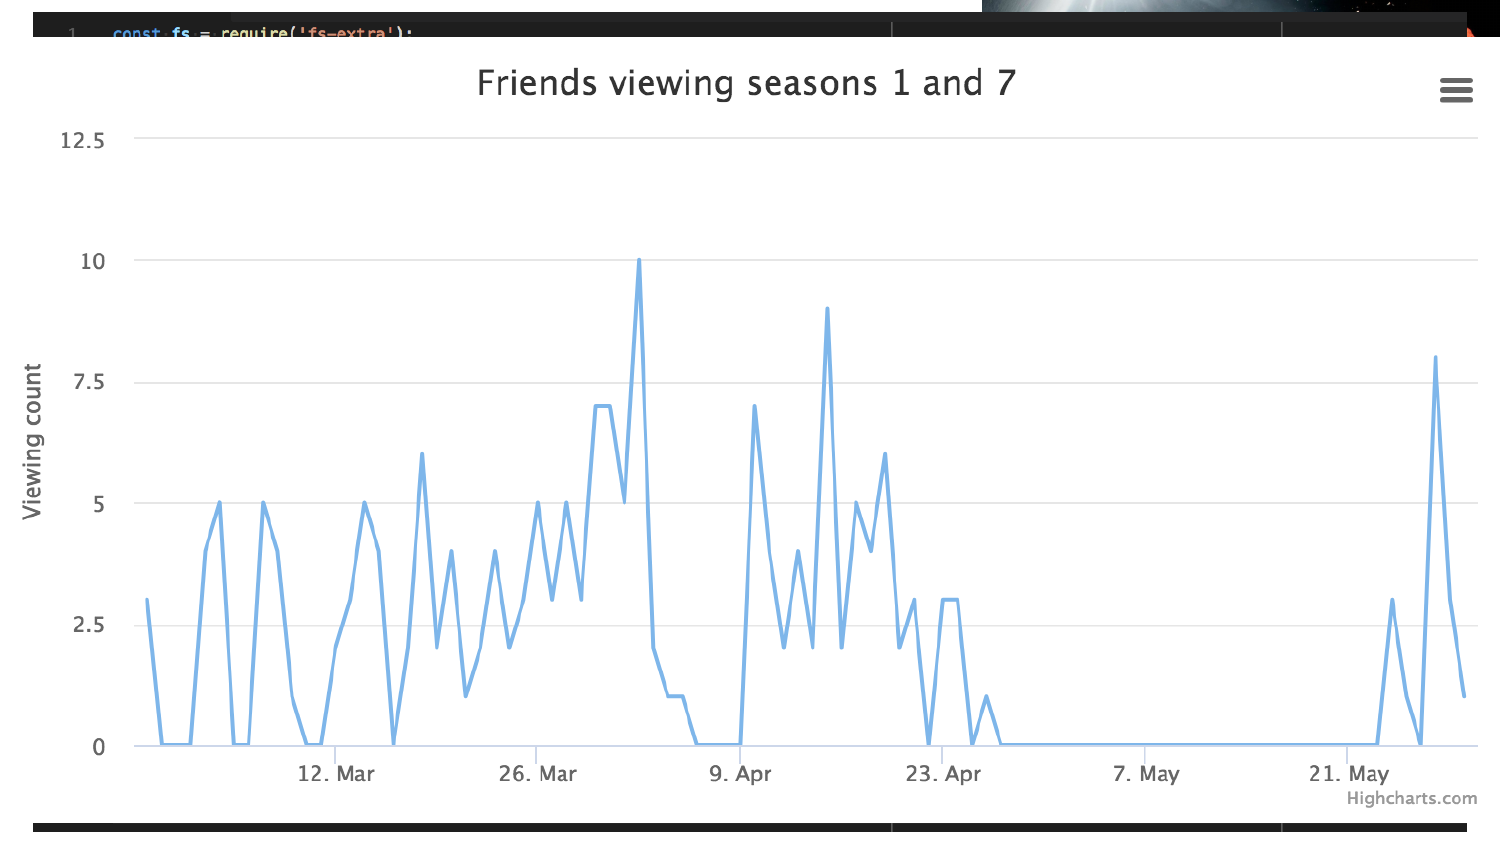

# Pulling out Trends
How long did it take me to watch a series on Netflix?
When did I generally watch it?